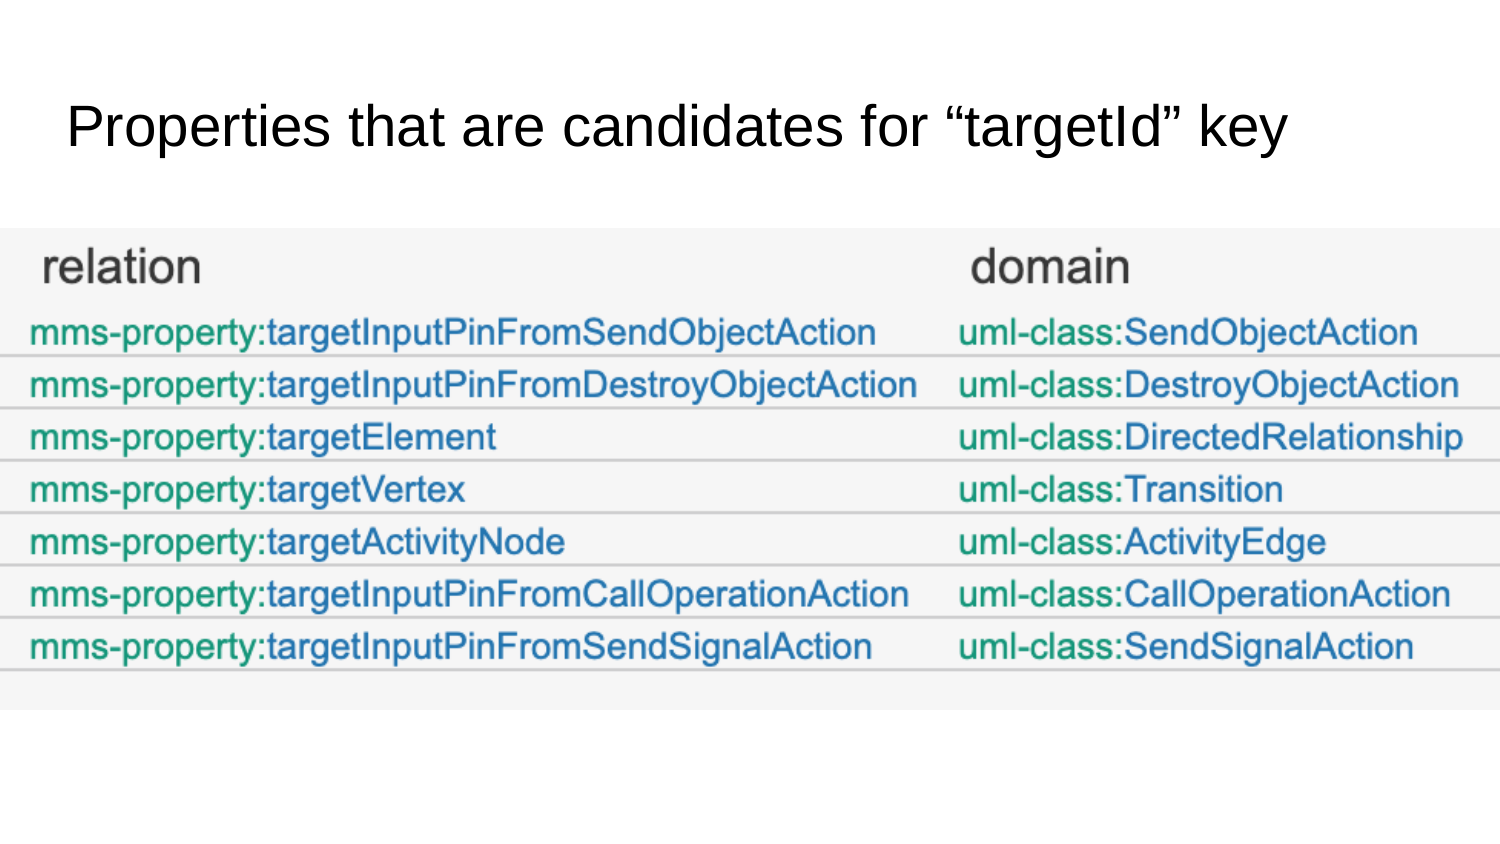

# Properties that are candidates for “targetId” key